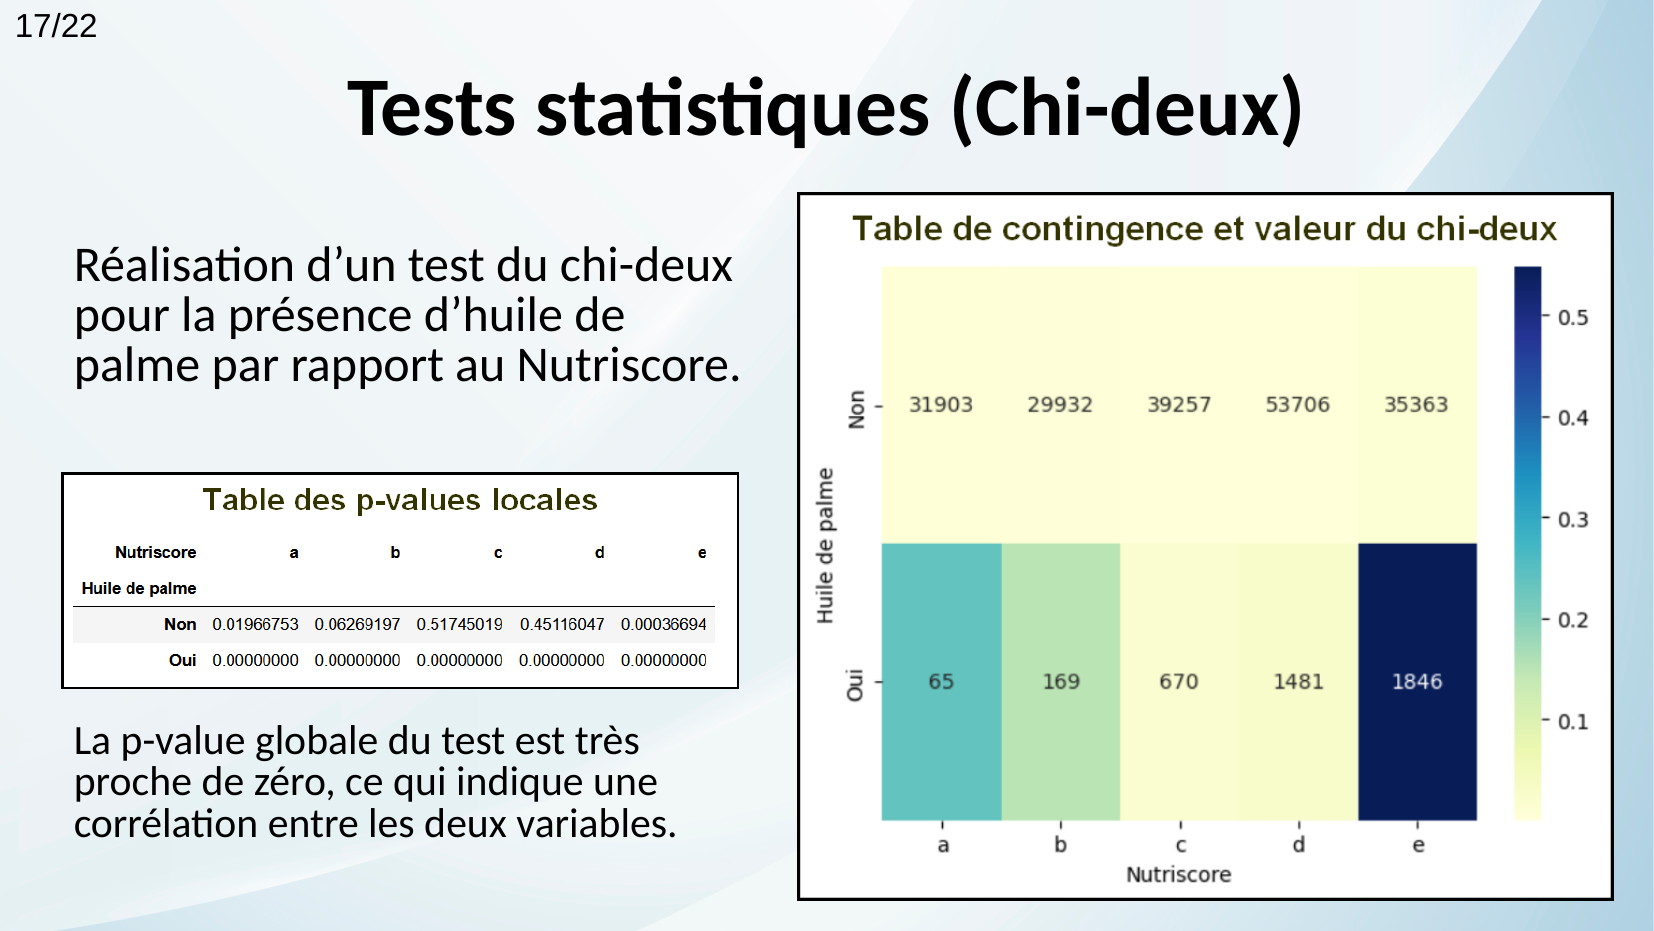

17/22
# Tests statistiques (Chi-deux)
Réalisation d’un test du chi-deux pour la présence d’huile de palme par rapport au Nutriscore.
La p-value globale du test est très proche de zéro, ce qui indique une corrélation entre les deux variables.